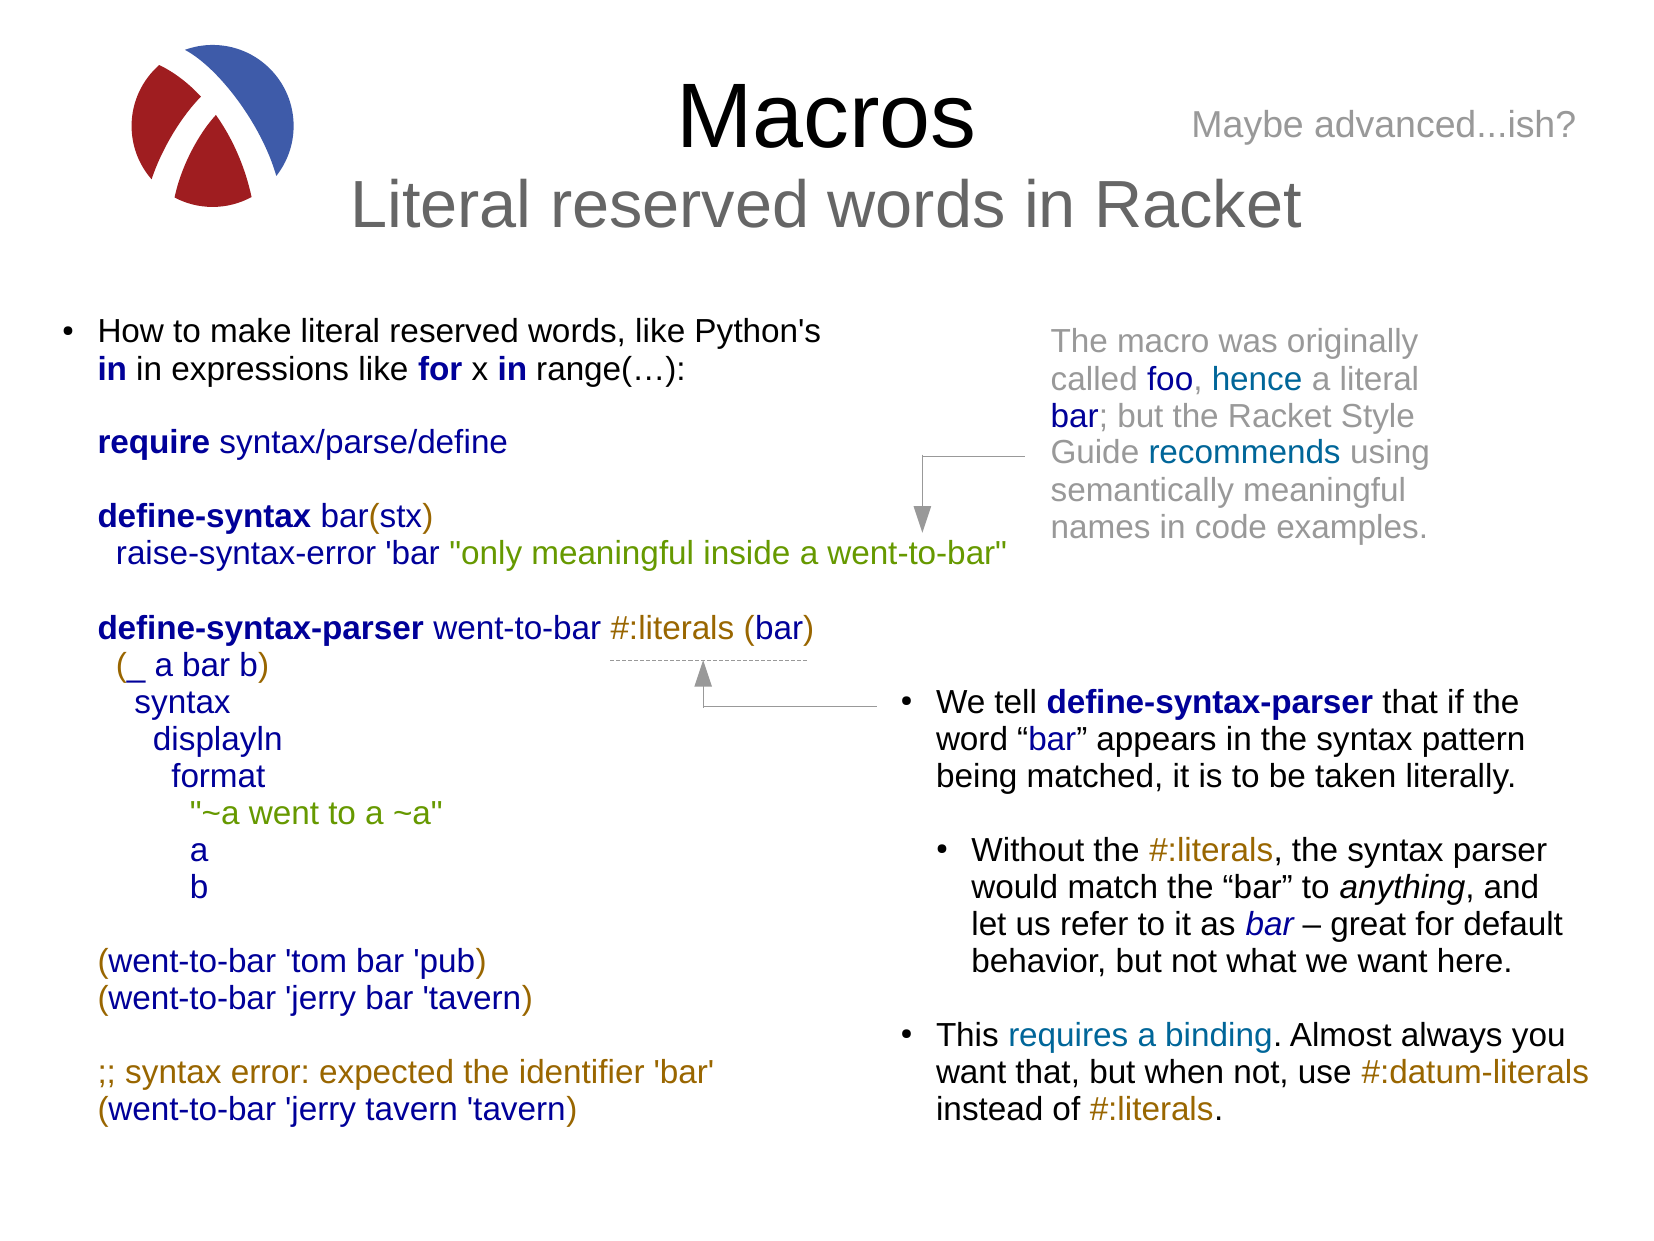

# Macros Literal reserved words in Racket
Maybe advanced...ish?
How to make literal reserved words, like Python's
in in expressions like for x in range(…):
require syntax/parse/define
define-syntax bar(stx)
 raise-syntax-error 'bar "only meaningful inside a went-to-bar"
define-syntax-parser went-to-bar #:literals (bar)
 (_ a bar b)
 syntax
 displayln
 format
 "~a went to a ~a"
 a
 b
(went-to-bar 'tom bar 'pub)
(went-to-bar 'jerry bar 'tavern)
;; syntax error: expected the identifier 'bar'
(went-to-bar 'jerry tavern 'tavern)
We tell define-syntax-parser that if the
word “bar” appears in the syntax pattern being matched, it is to be taken literally.
Without the #:literals, the syntax parser would match the “bar” to anything, and
let us refer to it as bar – great for default behavior, but not what we want here.
This requires a binding. Almost always you want that, but when not, use #:datum-literals instead of #:literals.
The macro was originally
called foo, hence a literal
bar; but the Racket Style
Guide recommends using
semantically meaningful
names in code examples.